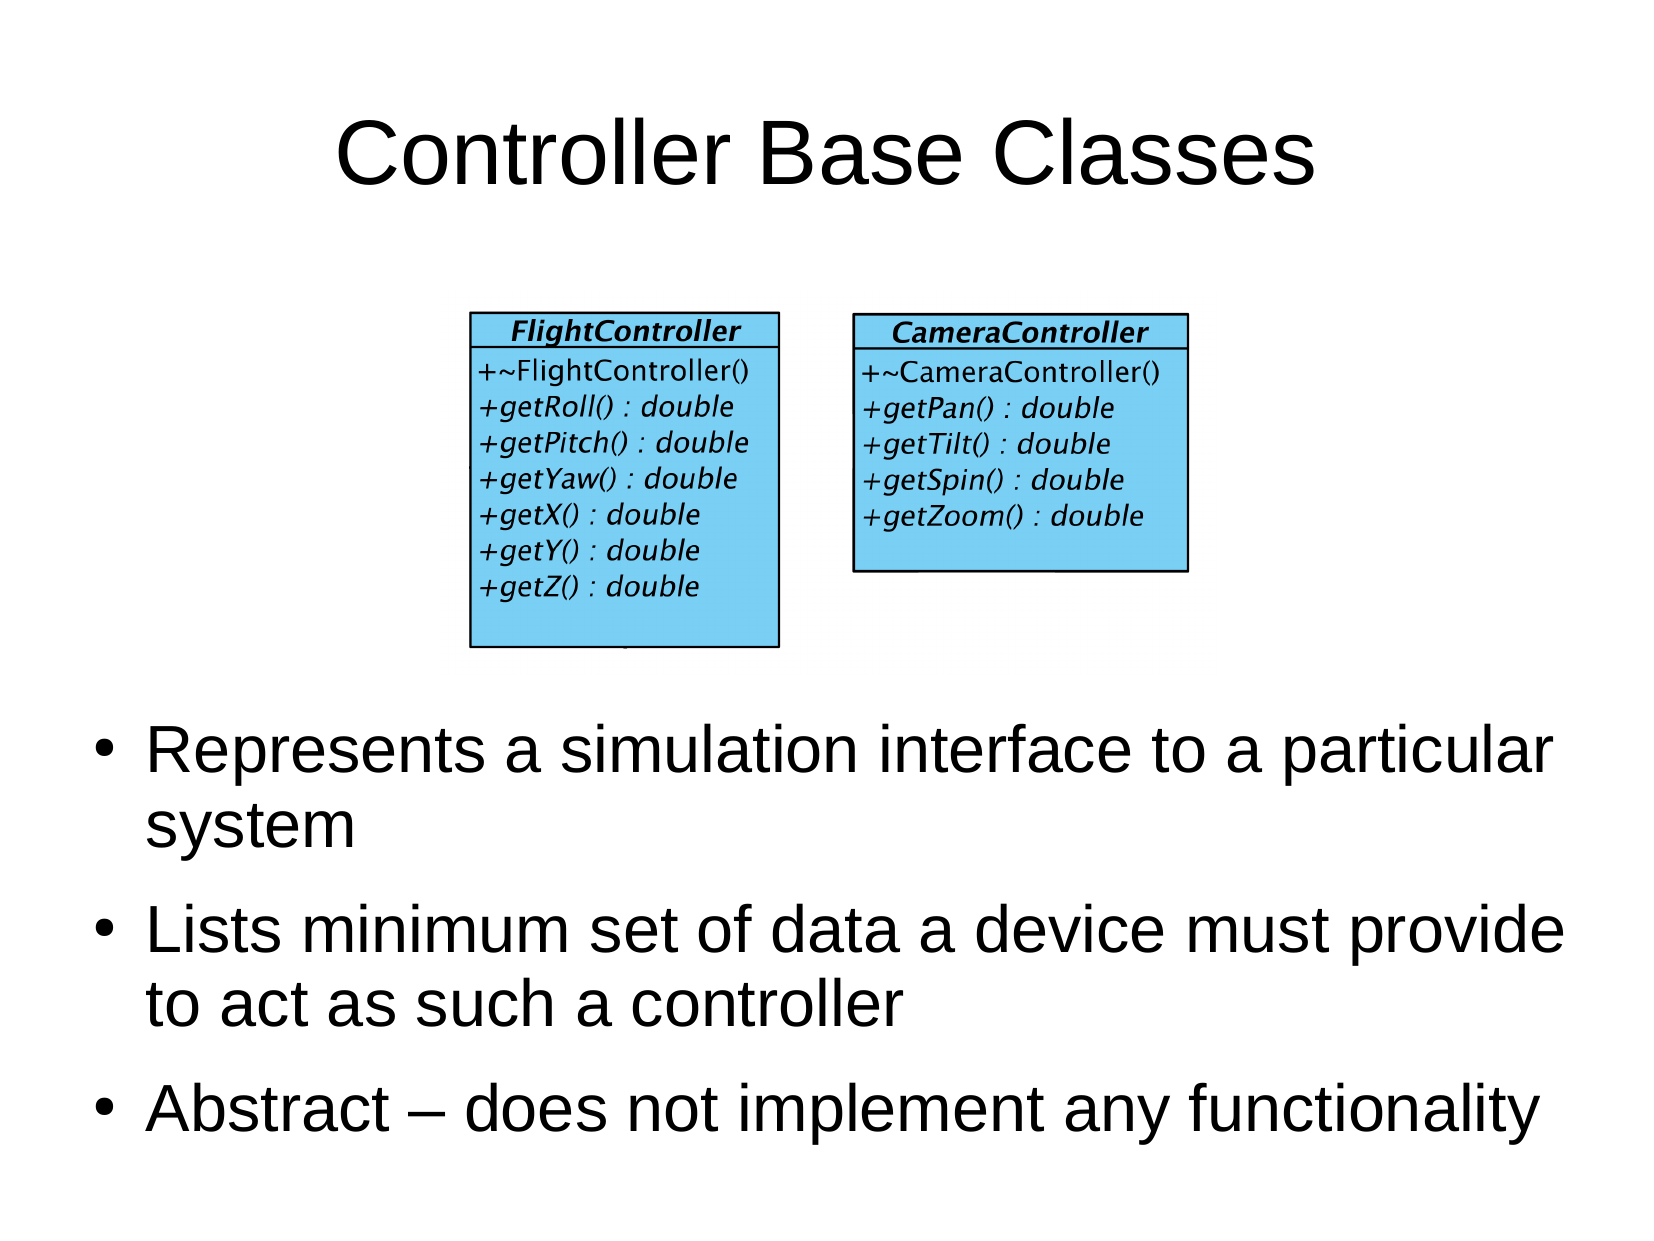

# Controller Base Classes
Represents a simulation interface to a particular system
Lists minimum set of data a device must provide to act as such a controller
Abstract – does not implement any functionality